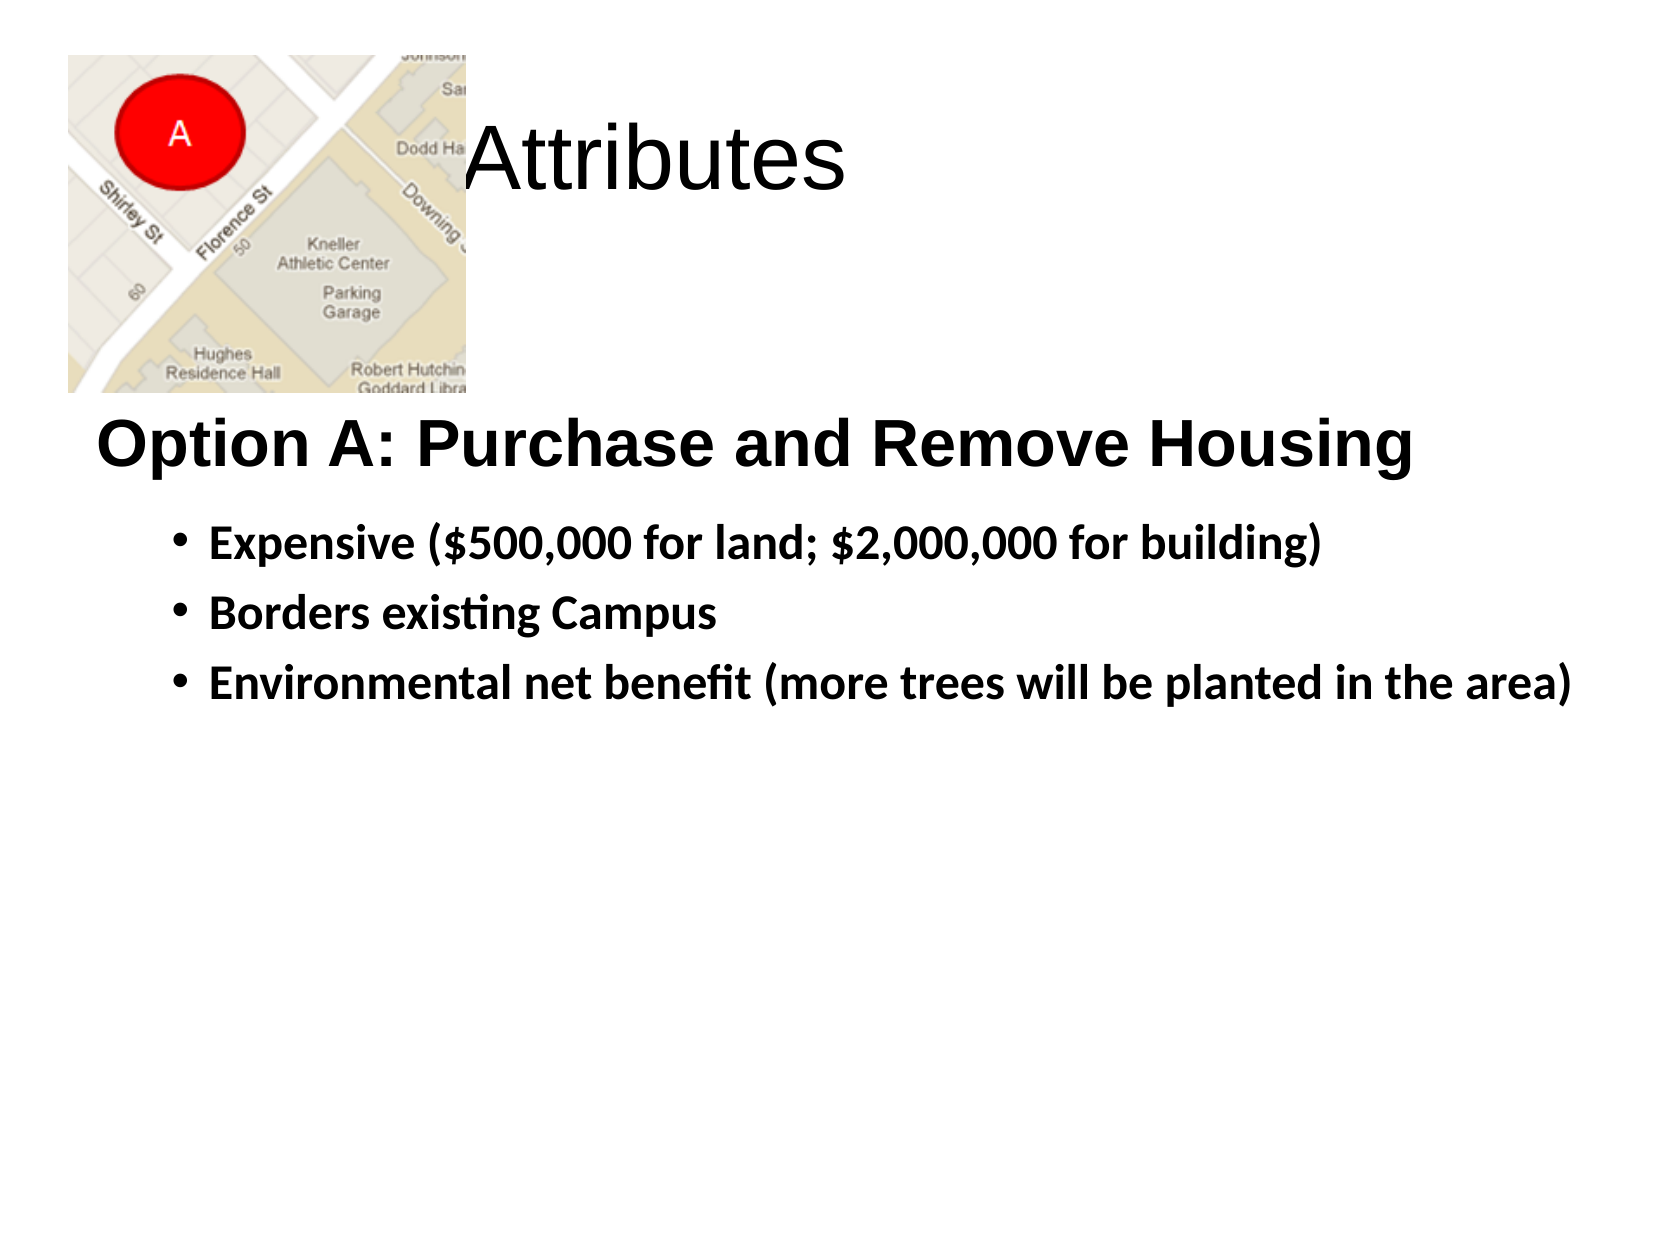

# Primary Attributes
Option A: Purchase and Remove Housing
Expensive ($500,000 for land; $2,000,000 for building)
Borders existing Campus
Environmental net benefit (more trees will be planted in the area)